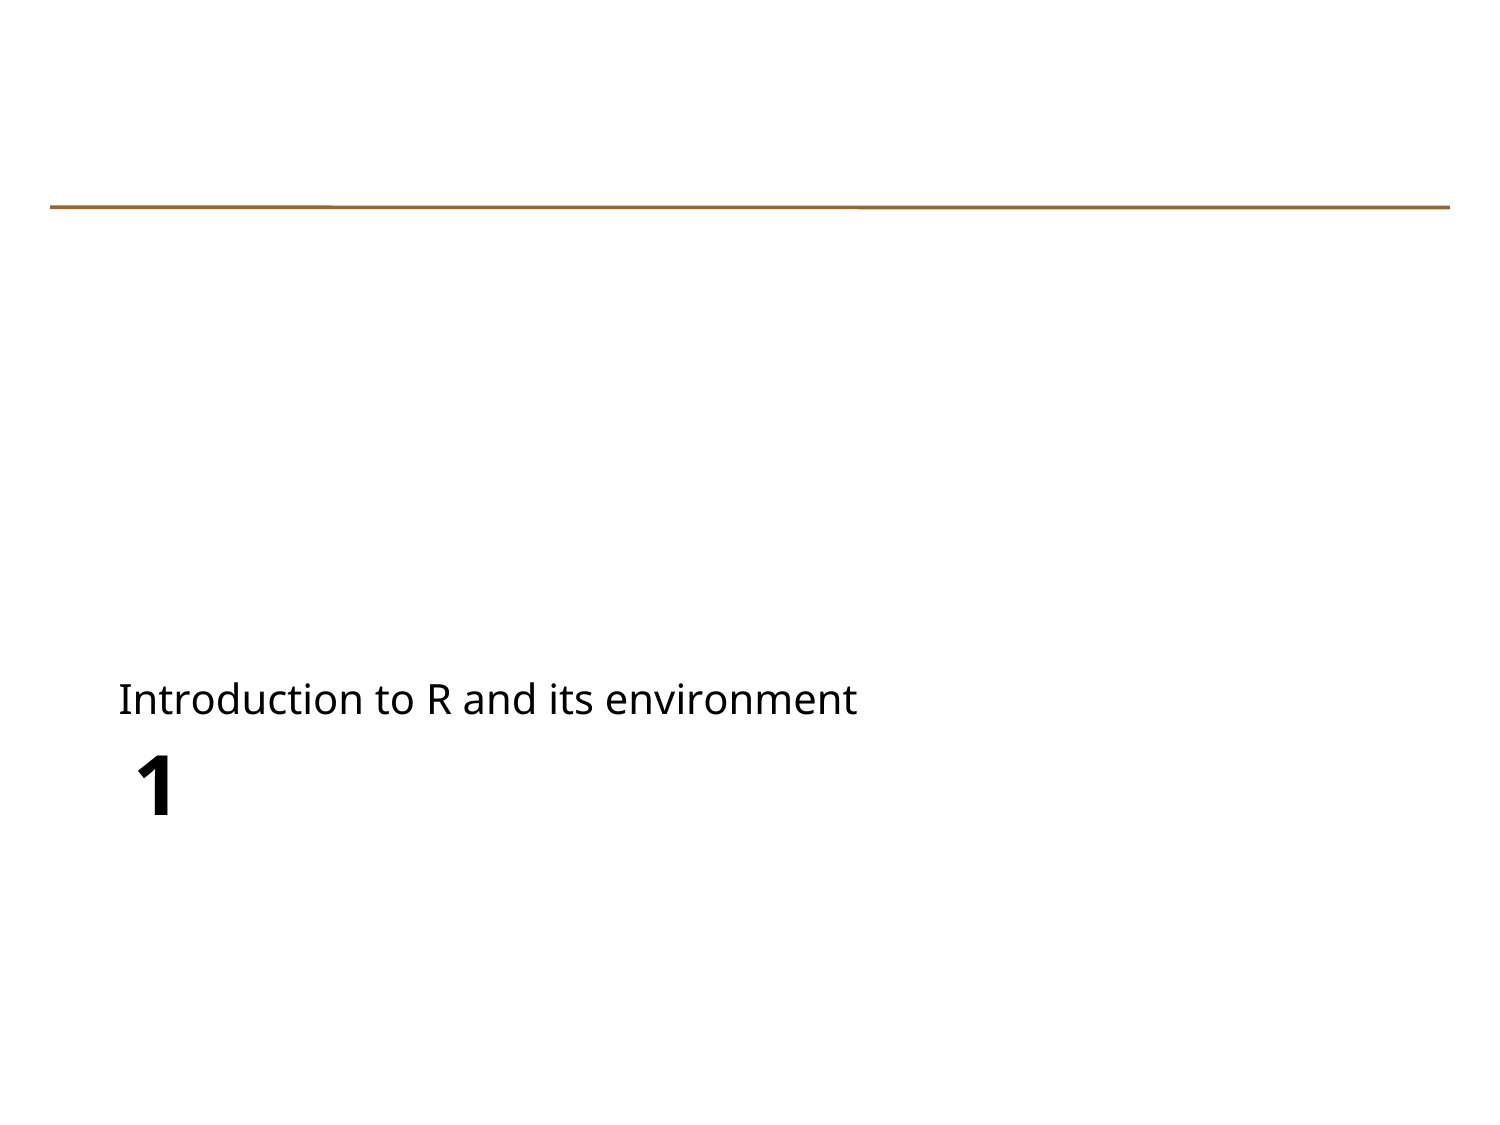

Introduction to R and its environment
1